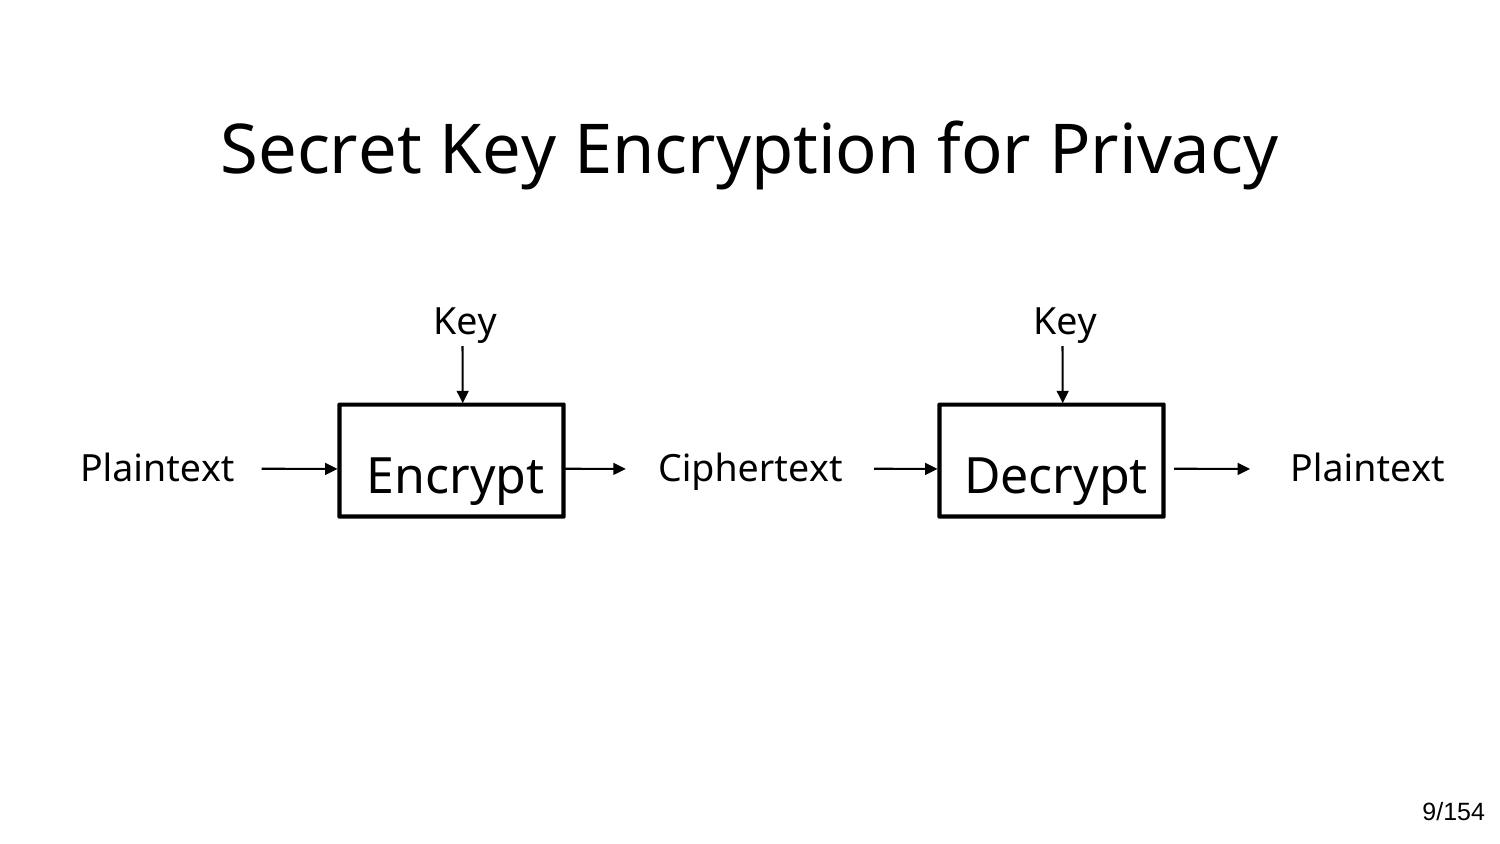

# Secret Key Encryption for Privacy
Key
Key
Encrypt
Decrypt
Plaintext
Ciphertext
Plaintext